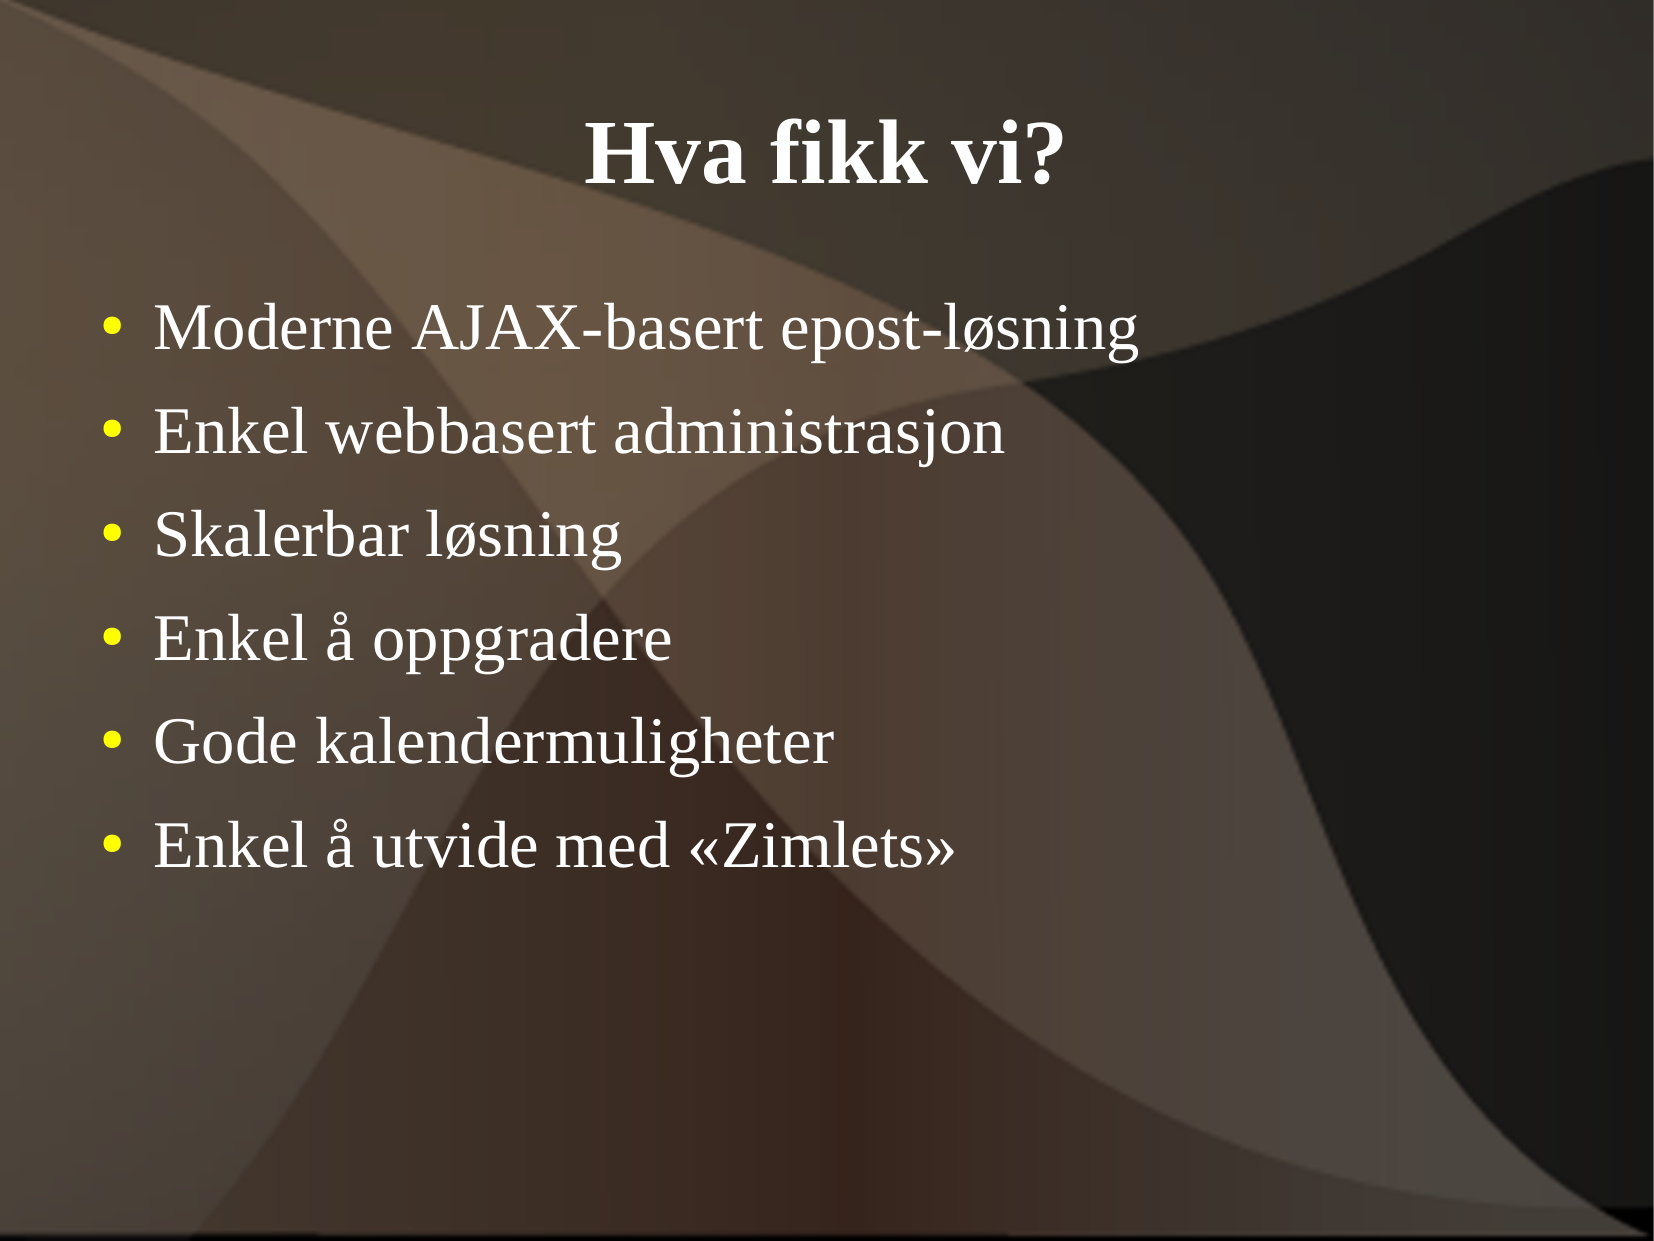

# Hva fikk vi?
Moderne AJAX-basert epost-løsning
Enkel webbasert administrasjon
Skalerbar løsning
Enkel å oppgradere
Gode kalendermuligheter
Enkel å utvide med «Zimlets»